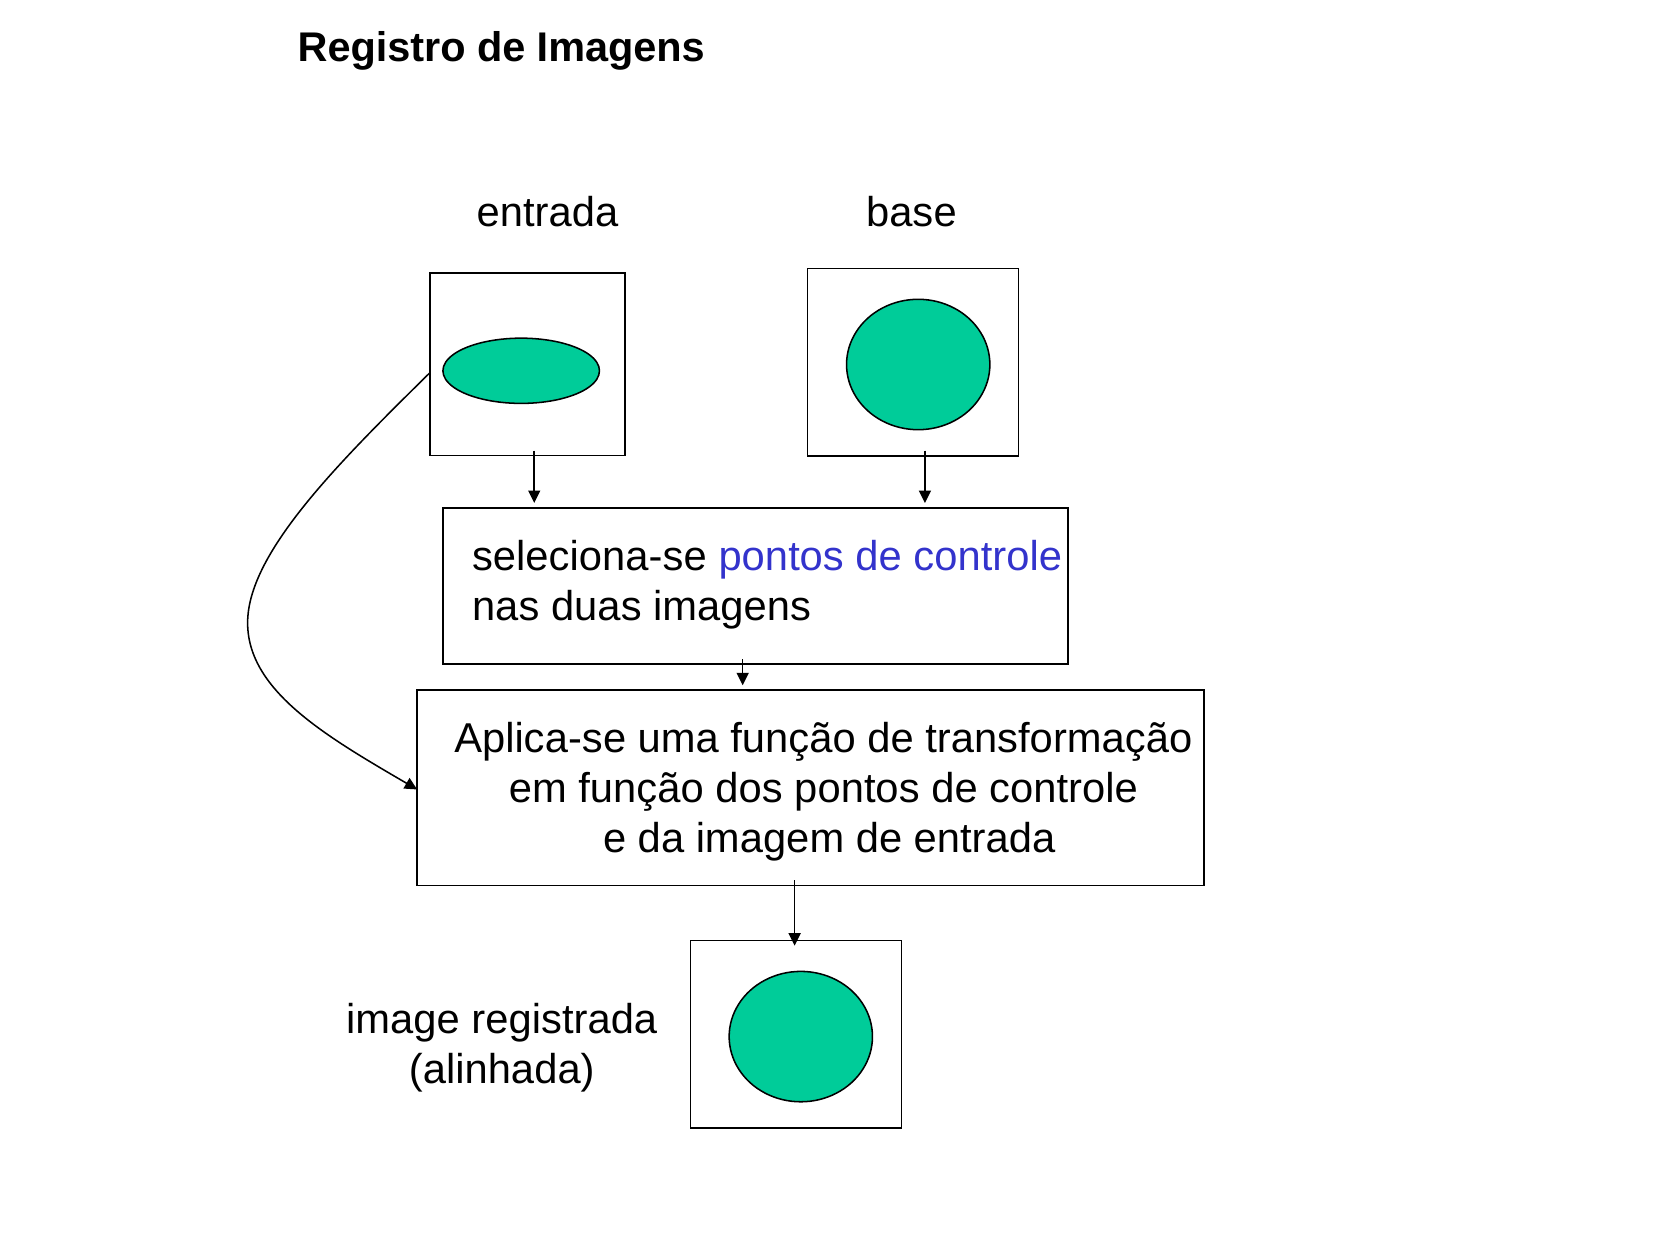

Registro de Imagens
entrada
base
seleciona-se pontos de controle
nas duas imagens
Aplica-se uma função de transformação
em função dos pontos de controle
e da imagem de entrada
image registrada
(alinhada)